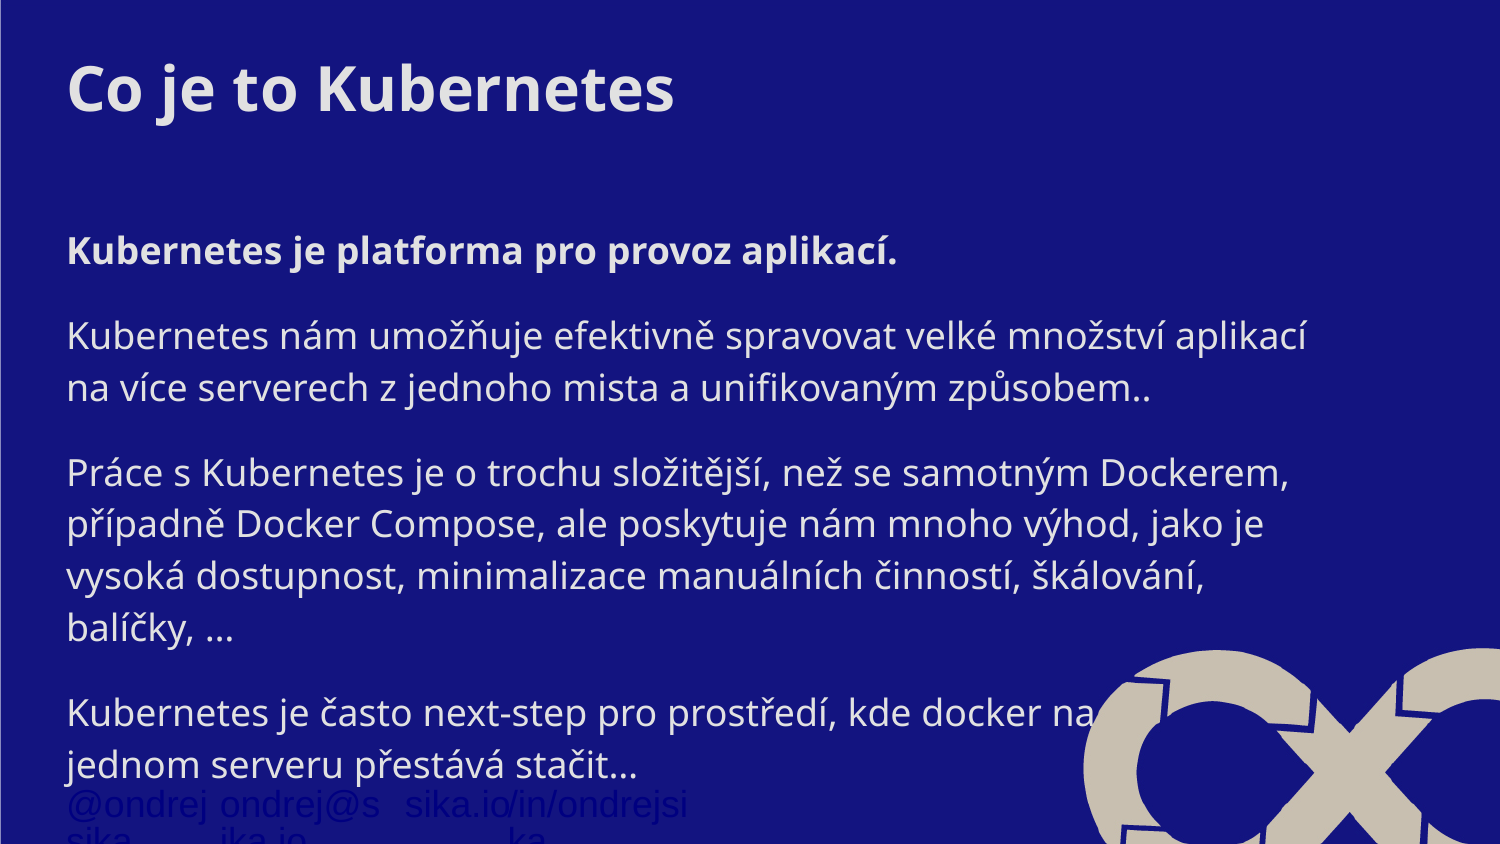

# Co je to Kubernetes
Kubernetes je platforma pro provoz aplikací.
Kubernetes nám umožňuje efektivně spravovat velké množství aplikací na více serverech z jednoho mista a unifikovaným způsobem..
Práce s Kubernetes je o trochu složitější, než se samotným Dockerem, případně Docker Compose, ale poskytuje nám mnoho výhod, jako je vysoká dostupnost, minimalizace manuálních činností, škálování, balíčky, …
Kubernetes je často next-step pro prostředí, kde docker na
jednom serveru přestává stačit…